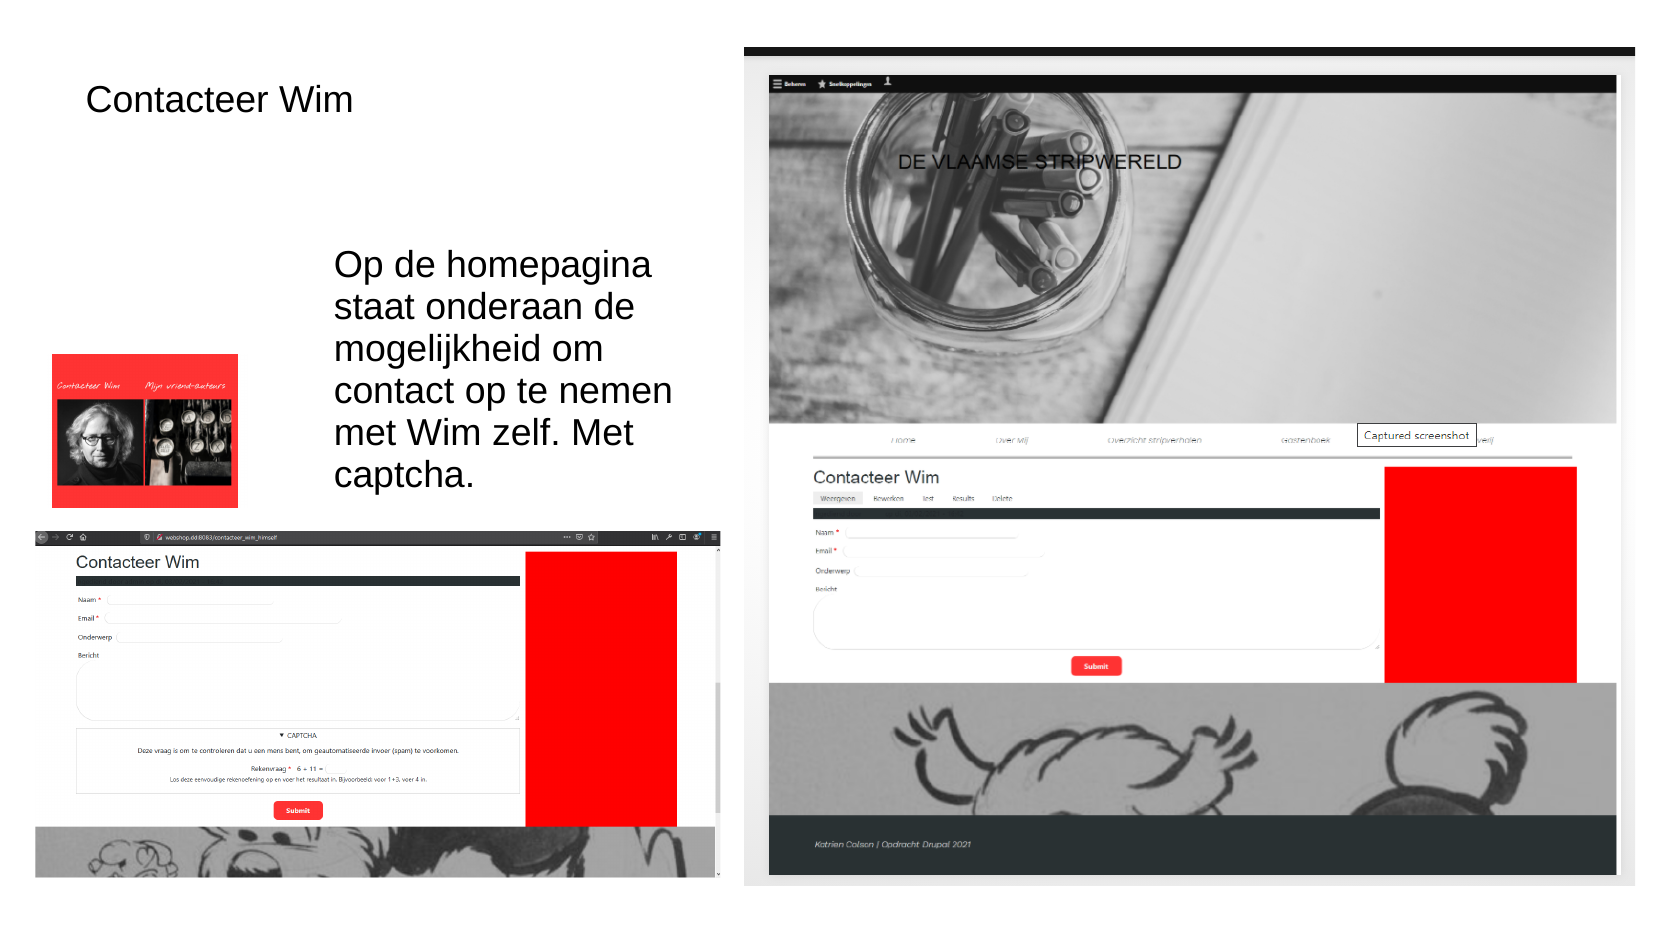

Contacteer Wim
Op de homepagina staat onderaan de mogelijkheid om contact op te nemen met Wim zelf. Met captcha.